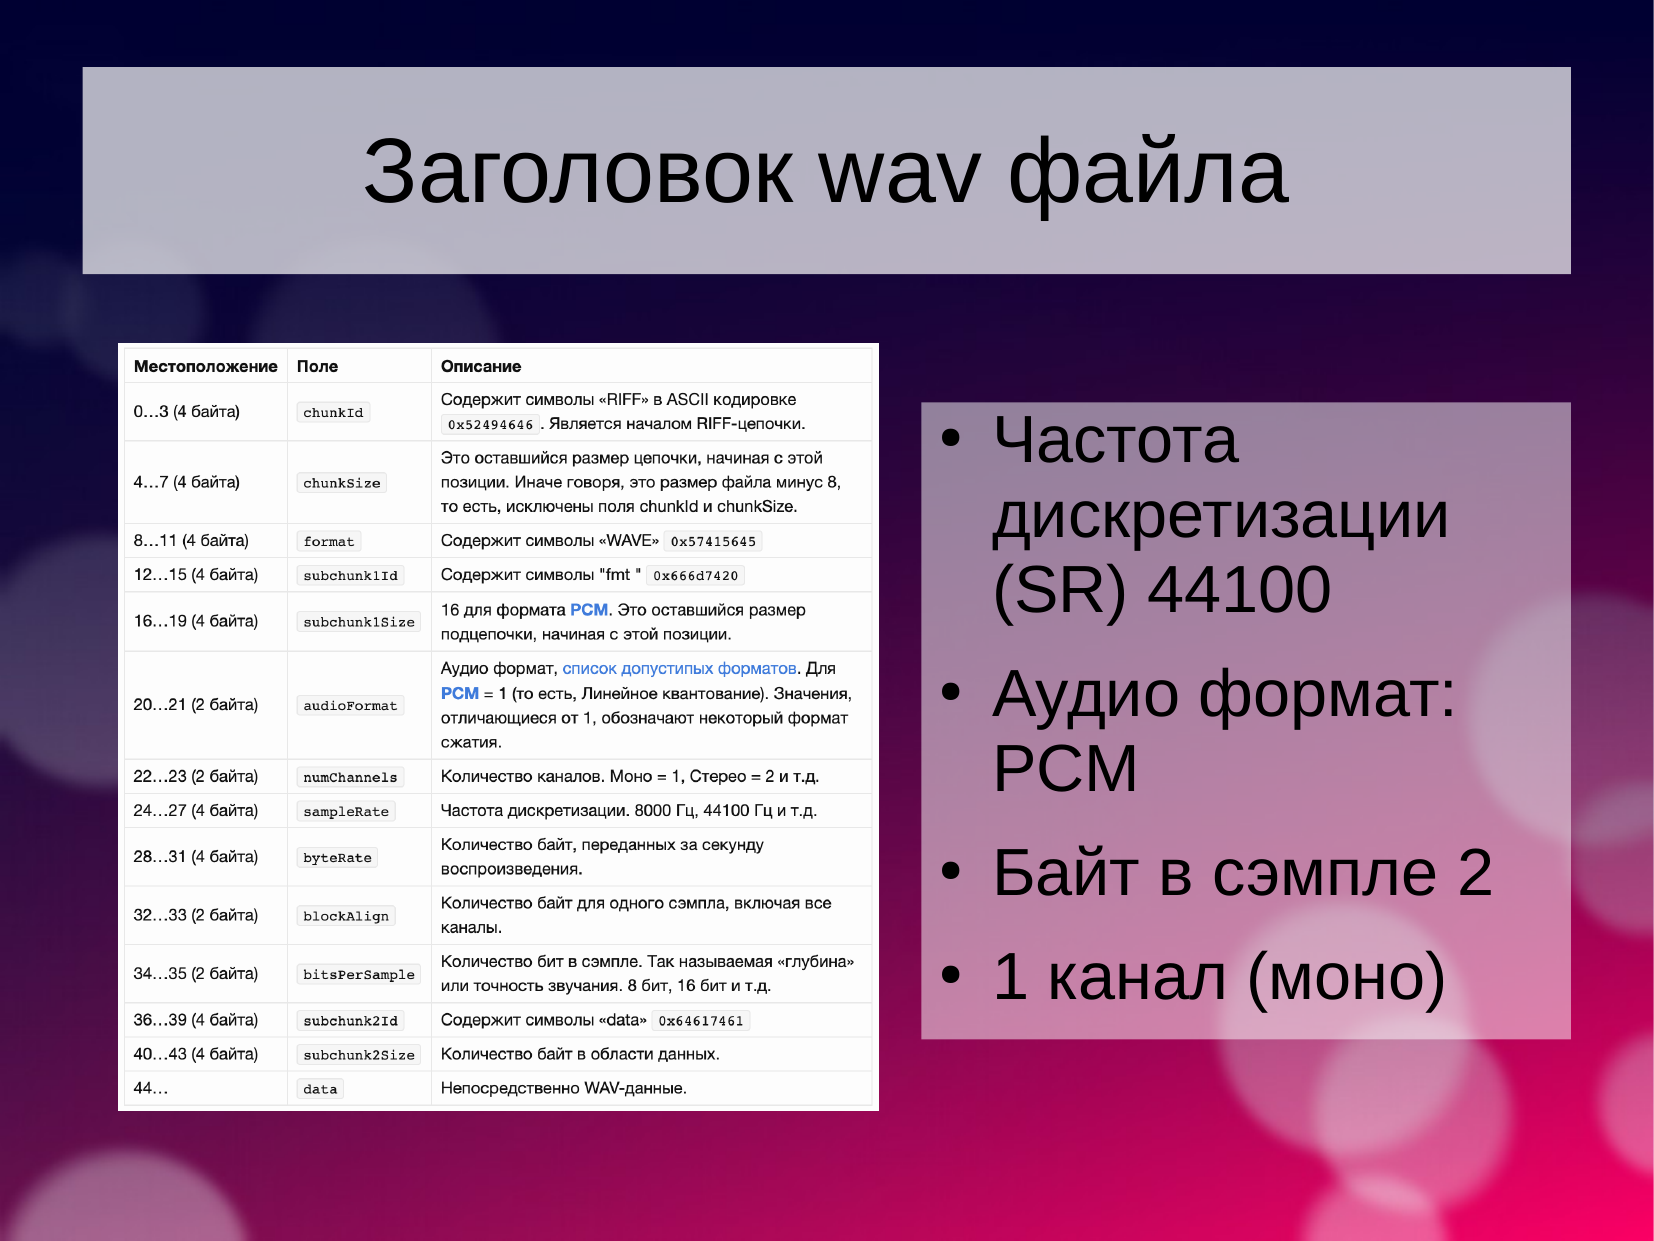

# Заголовок wav файла
Частота дискретизации (SR) 44100
Аудио формат: PCM
Байт в сэмпле 2
1 канал (моно)